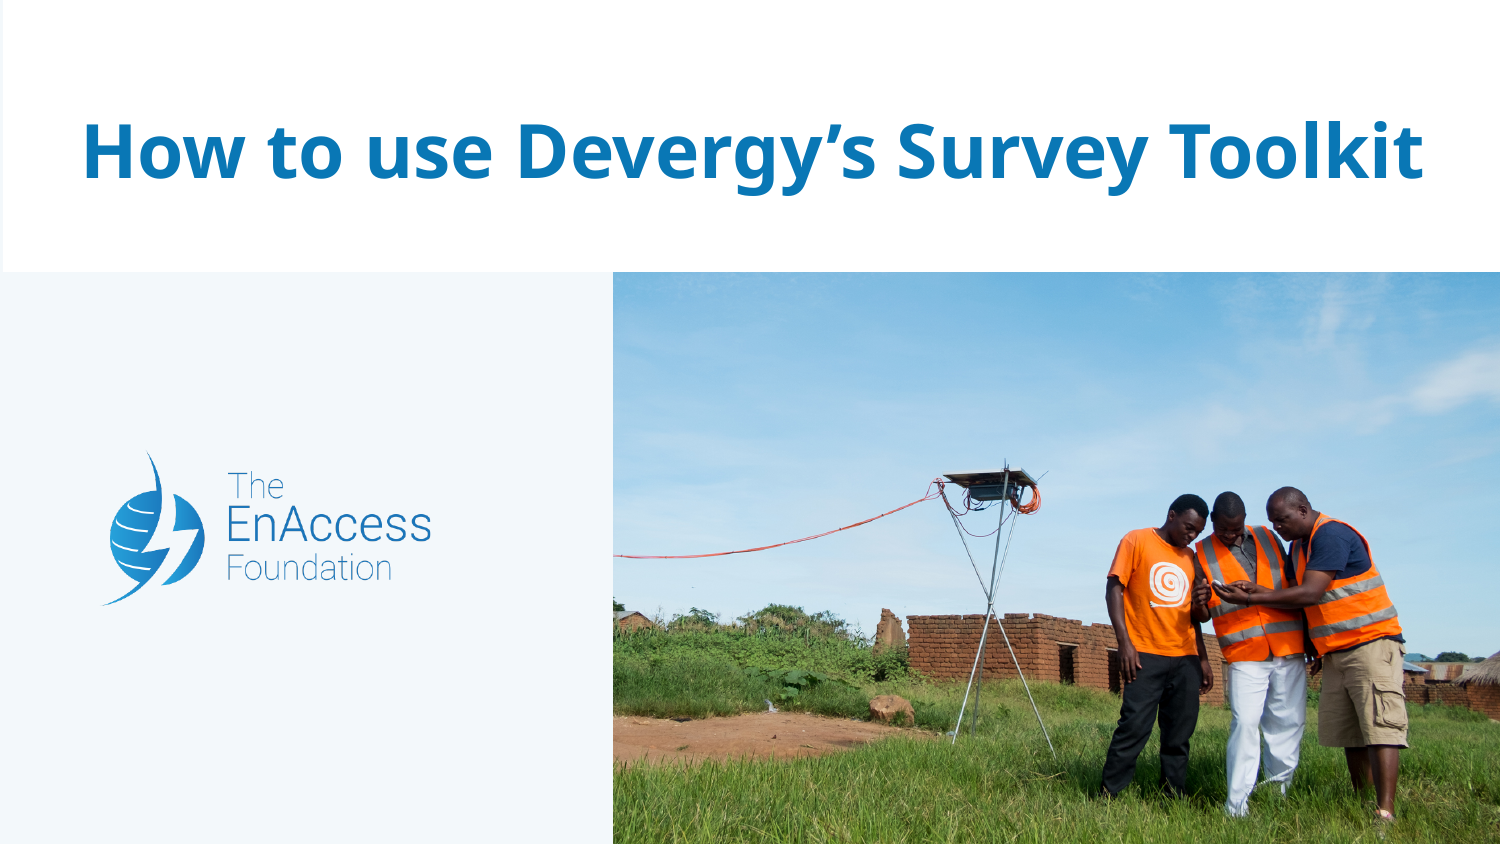

# How to use Devergy’s Survey Toolkit